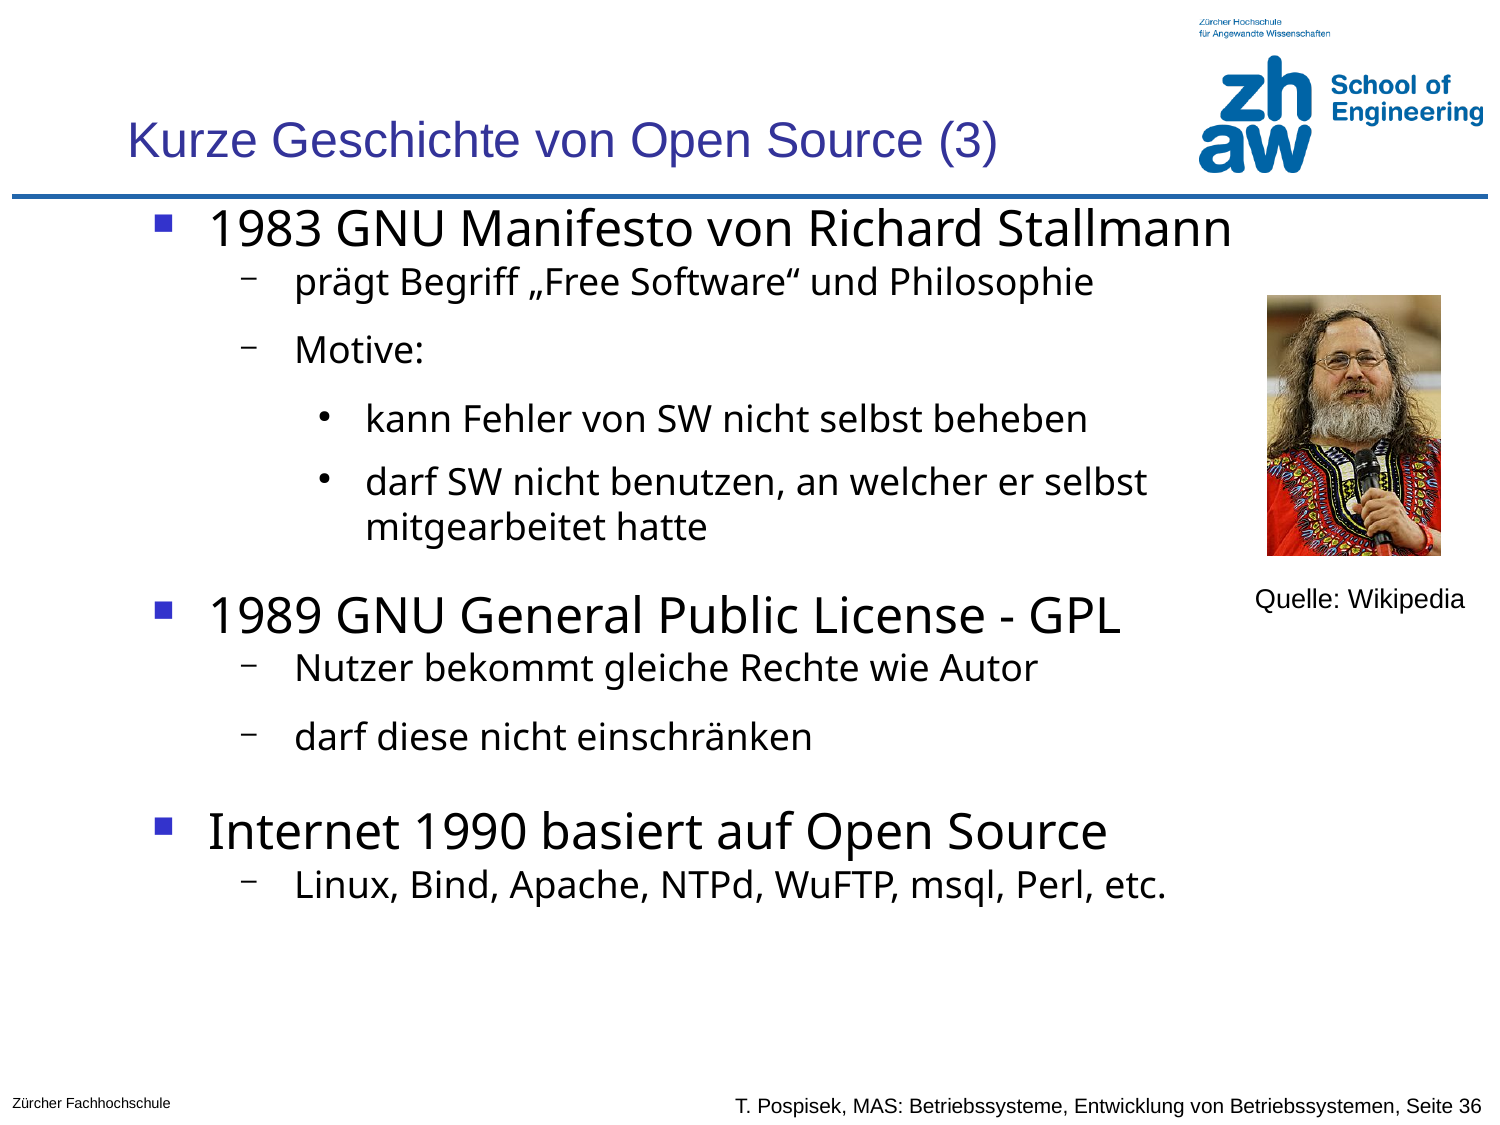

# Kurze Geschichte von Open Source (3)
1983 GNU Manifesto von Richard Stallmann
prägt Begriff „Free Software“ und Philosophie
Motive:
kann Fehler von SW nicht selbst beheben
darf SW nicht benutzen, an welcher er selbst
mitgearbeitet hatte
1989 GNU General Public License - GPL
Nutzer bekommt gleiche Rechte wie Autor
darf diese nicht einschränken
Internet 1990 basiert auf Open Source
Linux, Bind, Apache, NTPd, WuFTP, msql, Perl, etc.
Quelle: Wikipedia